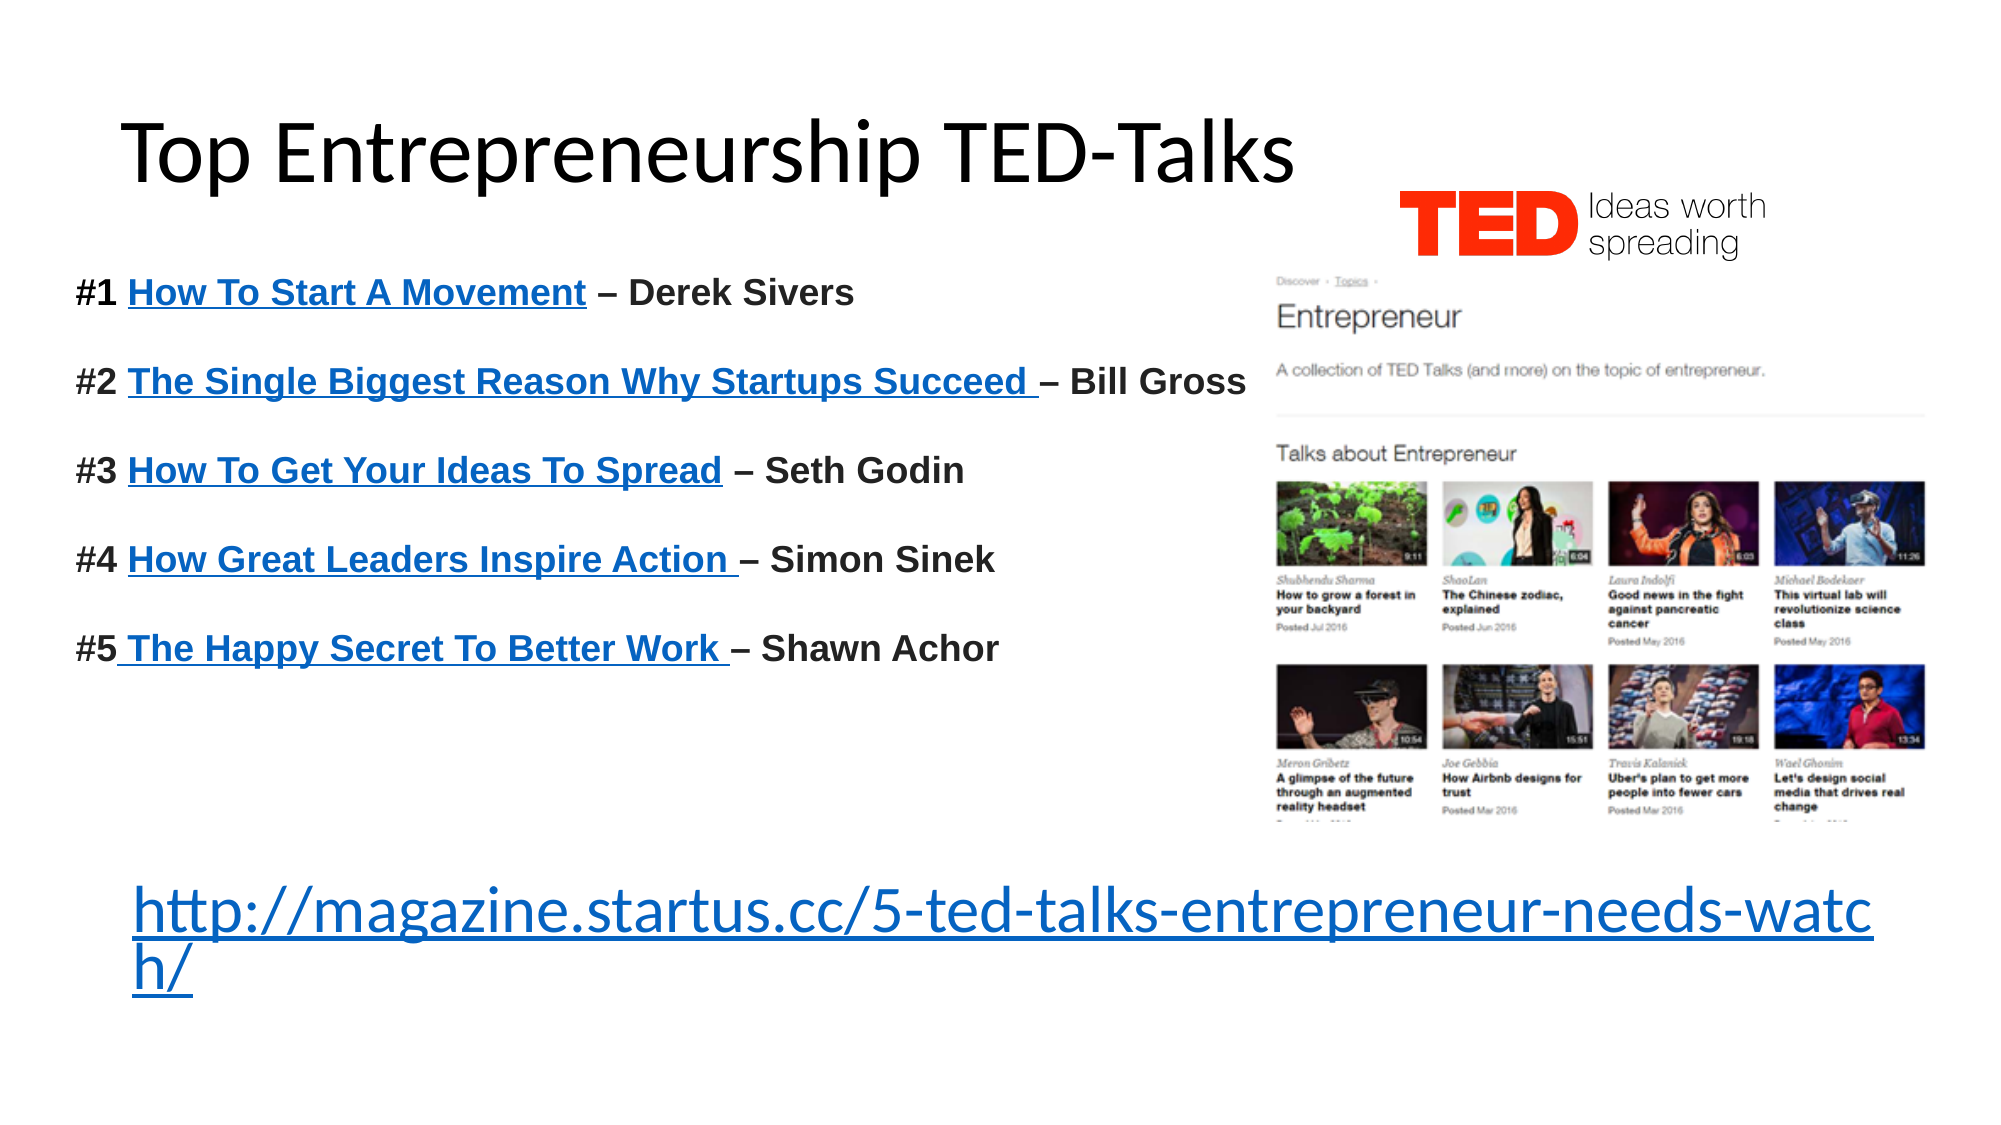

# Top Entrepreneurship TED-Talks
#1 How To Start A Movement – Derek Sivers
#2 The Single Biggest Reason Why Startups Succeed – Bill Gross
#3 How To Get Your Ideas To Spread – Seth Godin
#4 How Great Leaders Inspire Action – Simon Sinek
#5 The Happy Secret To Better Work – Shawn Achor
http://magazine.startus.cc/5-ted-talks-entrepreneur-needs-watch/